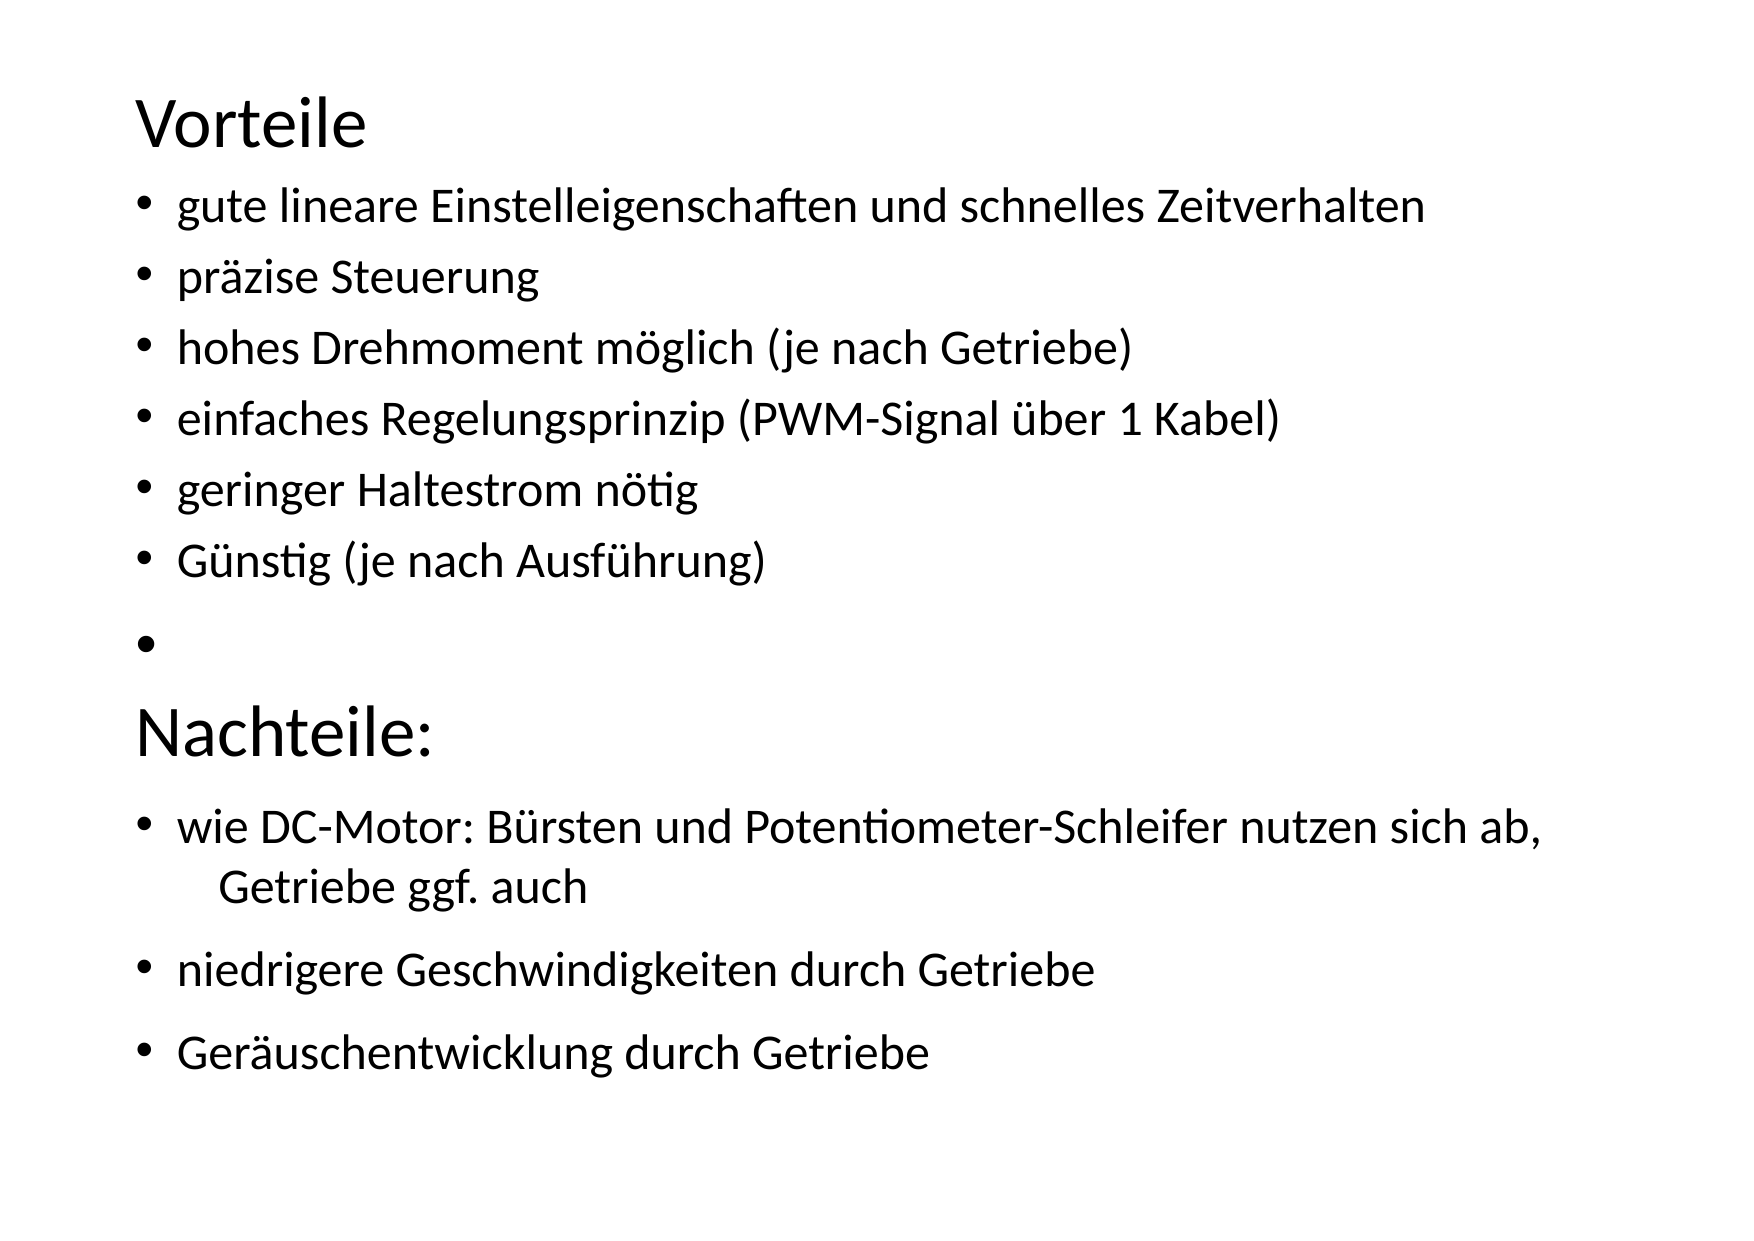

# Vorteile
gute lineare Einstelleigenschaften und schnelles Zeitverhalten
präzise Steuerung
hohes Drehmoment möglich (je nach Getriebe)
einfaches Regelungsprinzip (PWM-Signal über 1 Kabel)
geringer Haltestrom nötig
Günstig (je nach Ausführung)
Nachteile:
wie DC-Motor: Bürsten und Potentiometer-Schleifer nutzen sich ab, Getriebe ggf. auch
niedrigere Geschwindigkeiten durch Getriebe
Geräuschentwicklung durch Getriebe